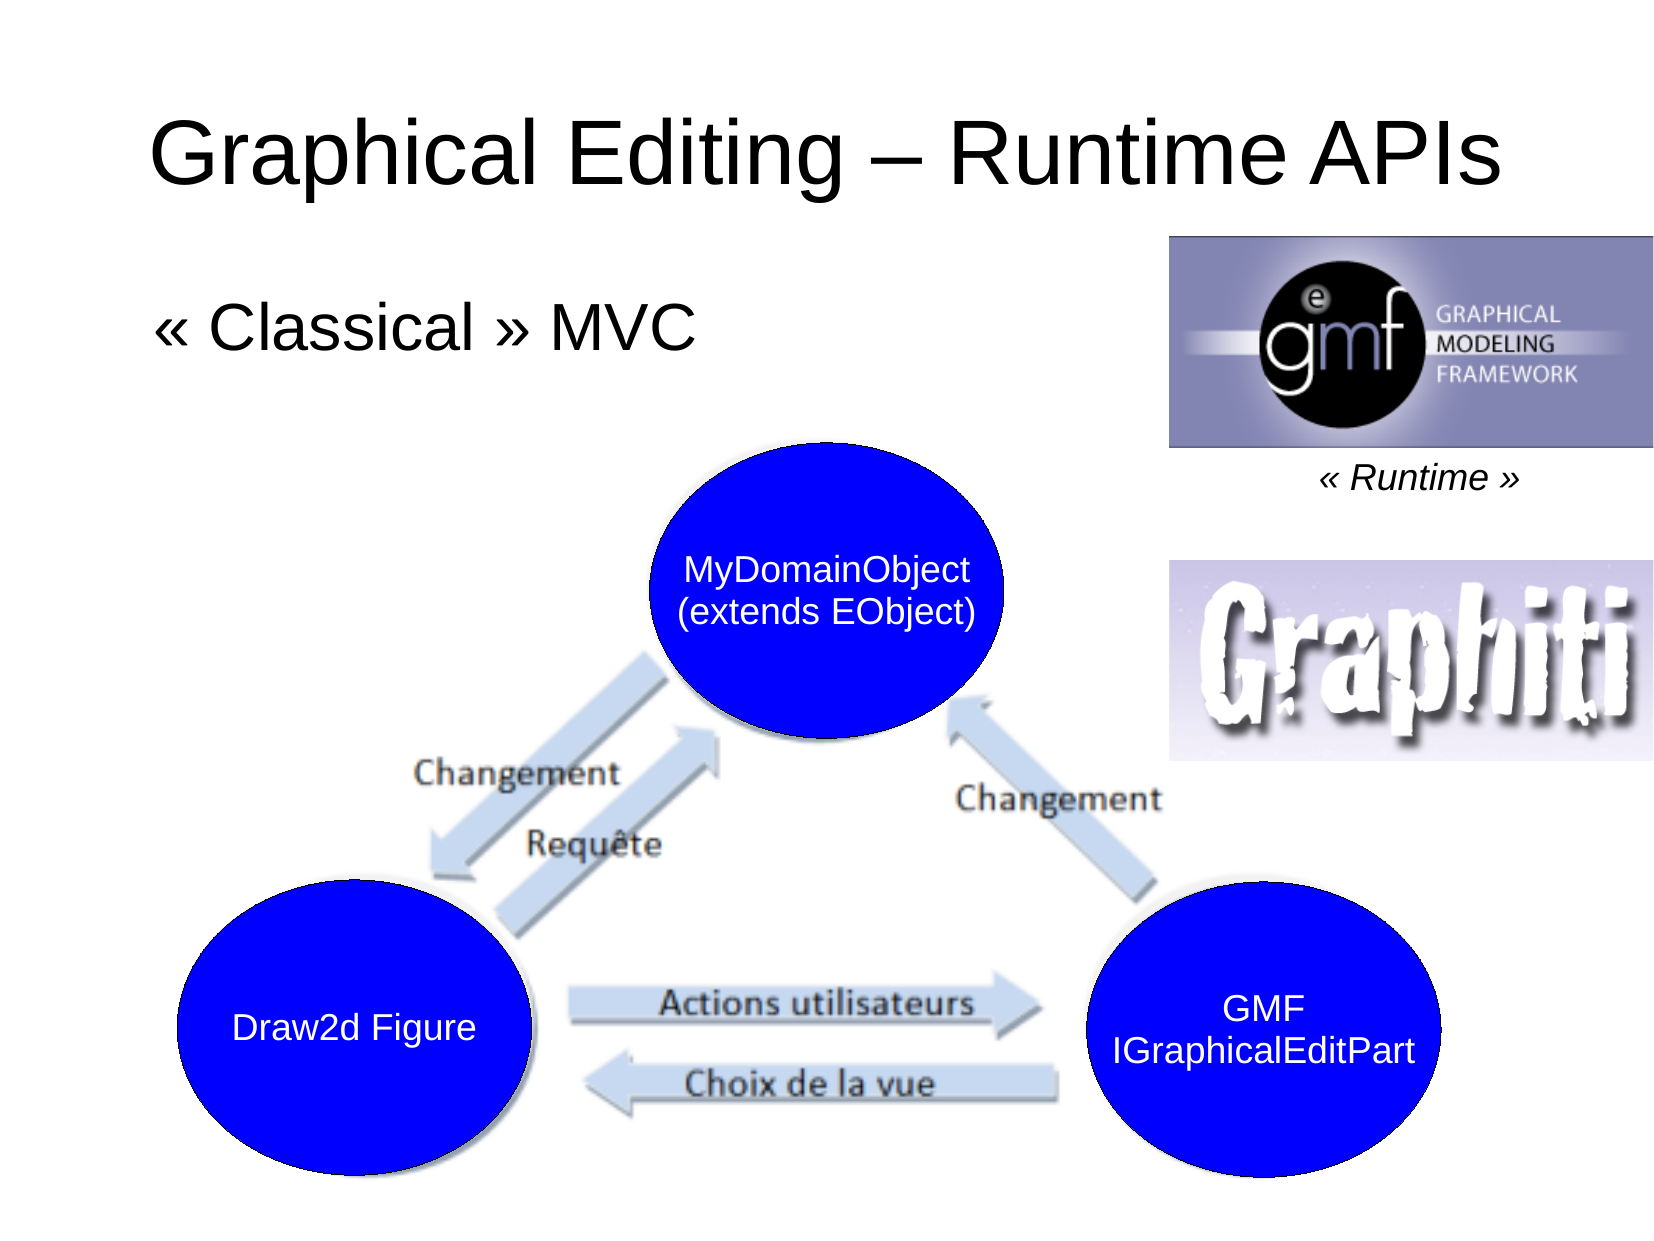

# Graphical Editing – Runtime APIs
« Classical » MVC
MyDomainObject
(extends EObject)
« Runtime »
Draw2d Figure
GMF
IGraphicalEditPart